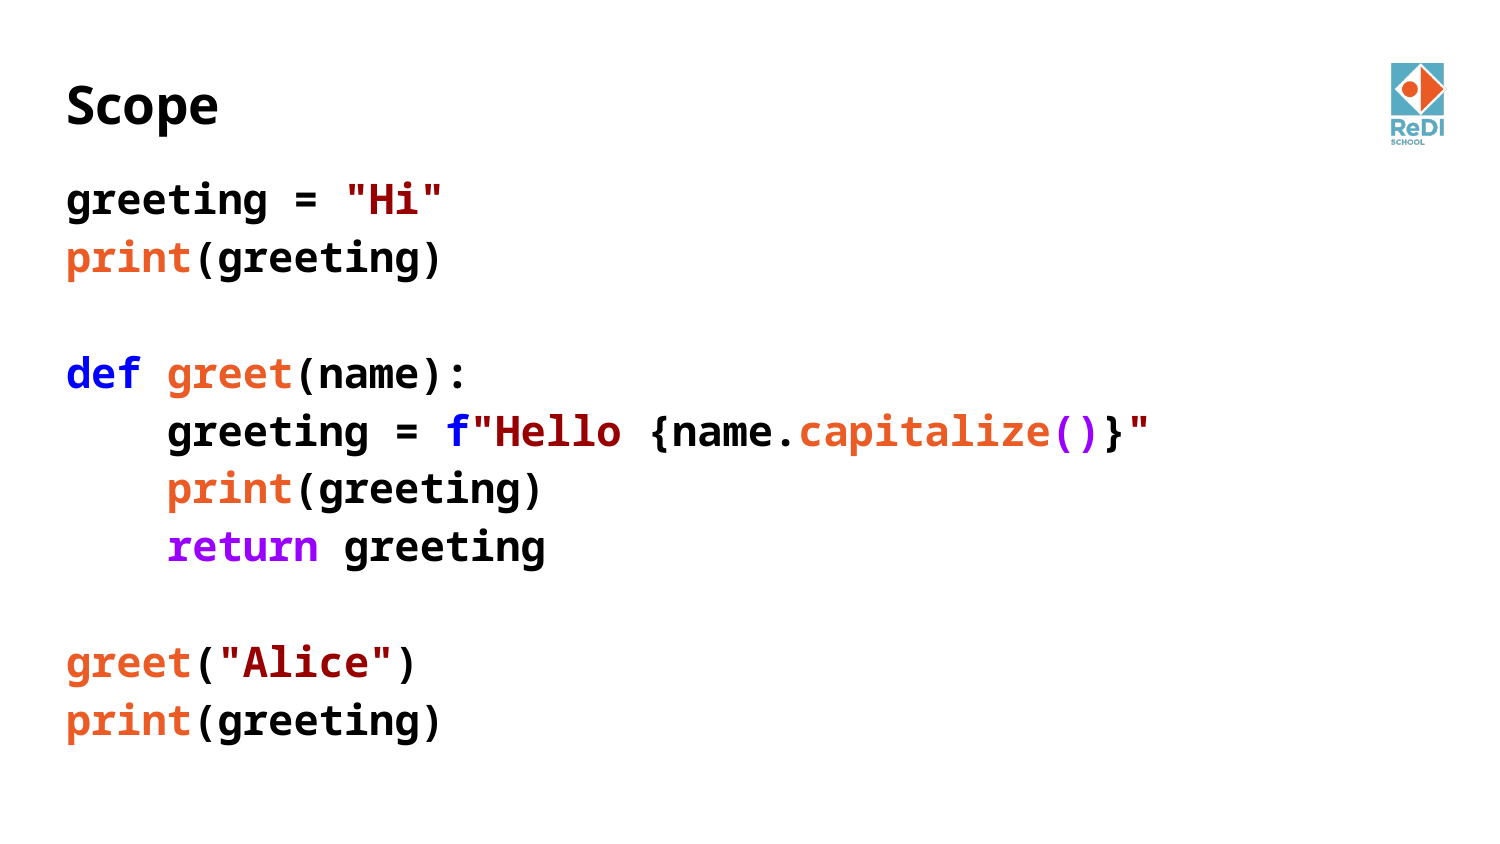

# Scope
greeting = "Hi"
print(greeting)
def greet(name):
 greeting = f"Hello {name.capitalize()}"
 print(greeting)
 return greeting
greet("Alice")
print(greeting)